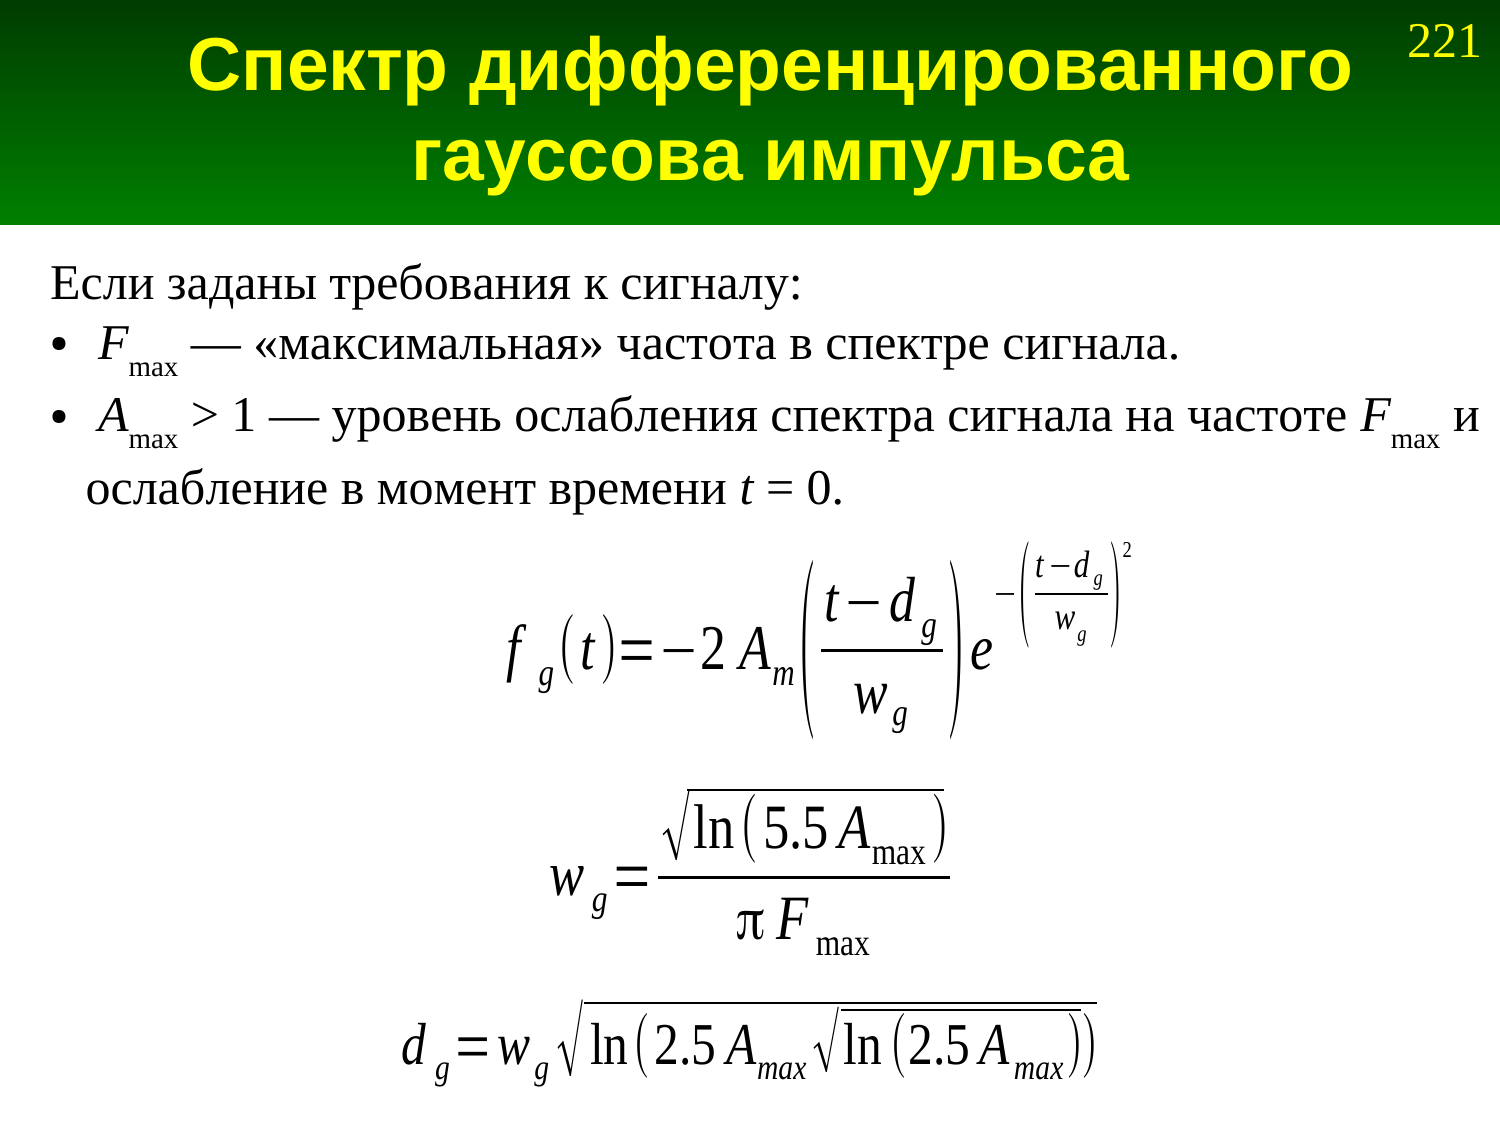

# Спектр дифференцированного гауссова импульса
Если заданы требования к сигналу:
 Fmax — «максимальная» частота в спектре сигнала.
 Amax > 1 — уровень ослабления спектра сигнала на частоте Fmax и
ослабление в момент времени t = 0.